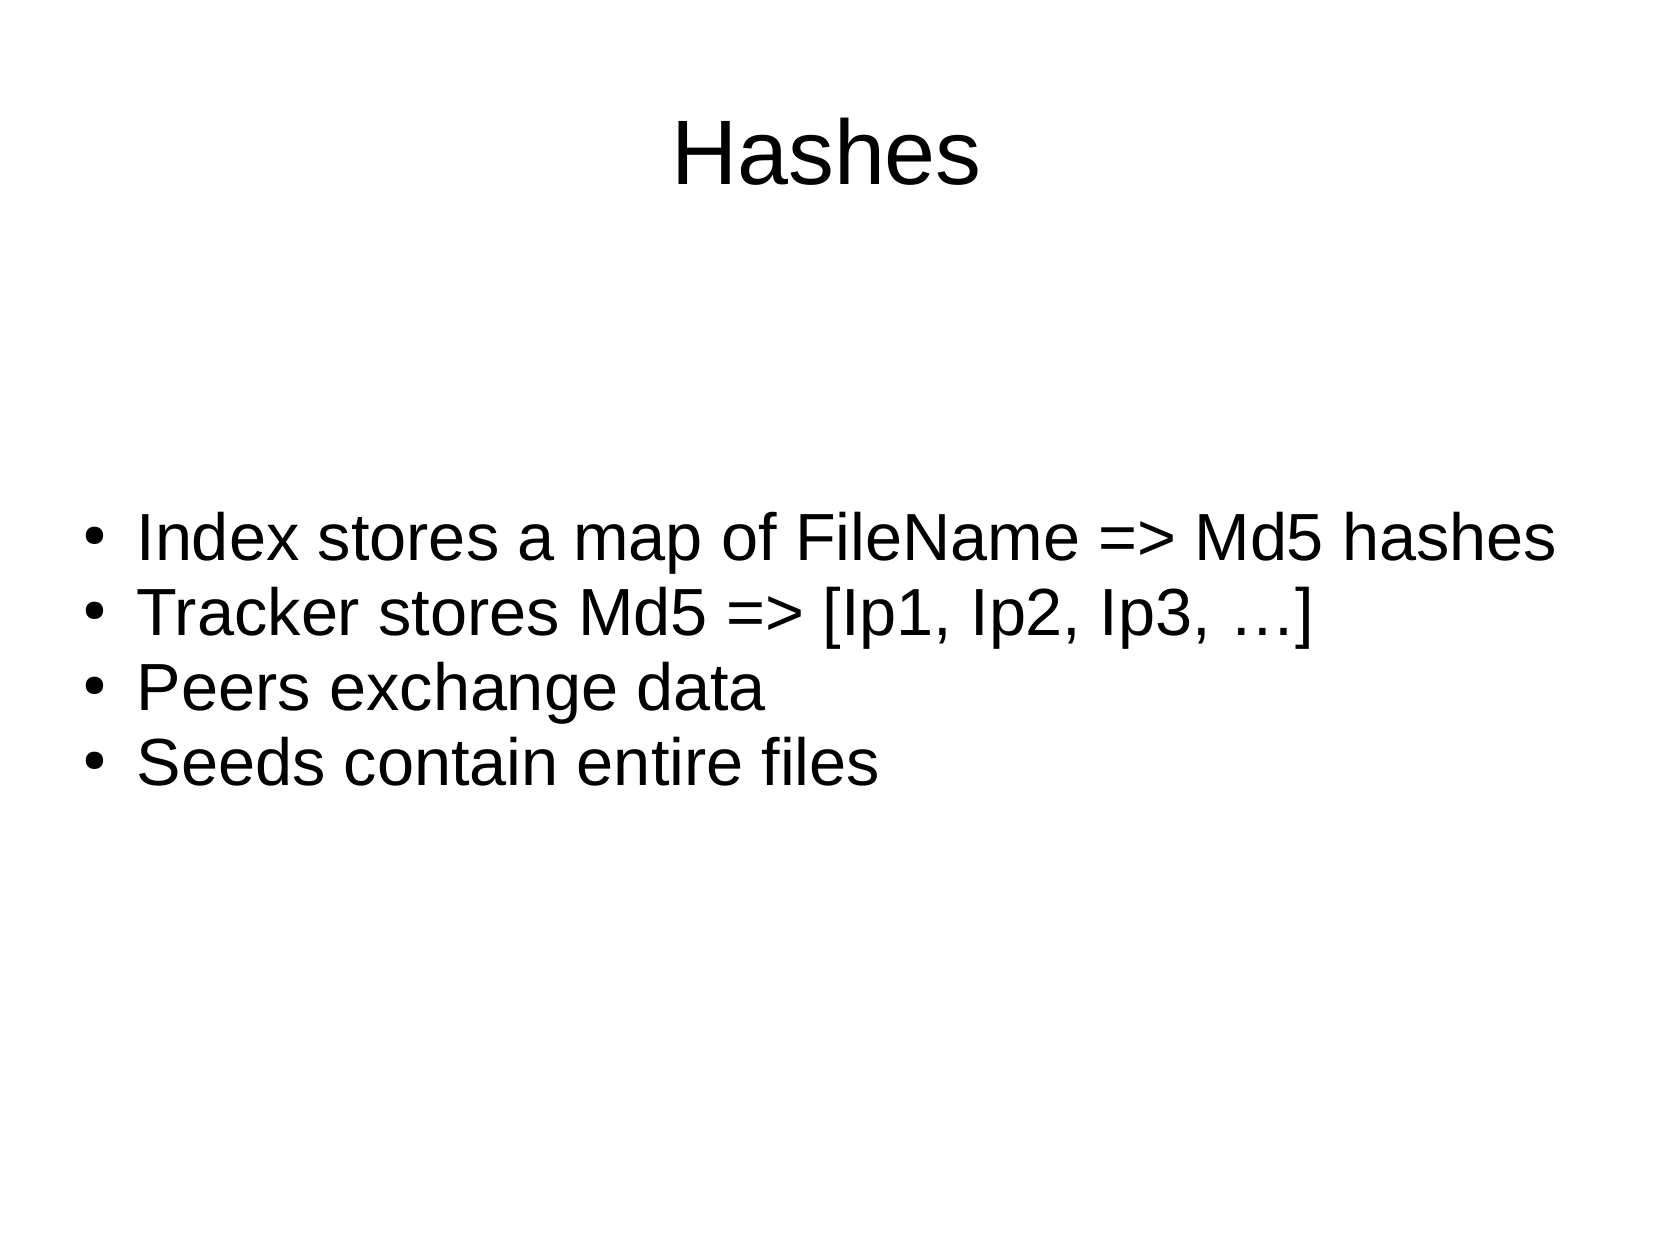

# Hashes
 Index stores a map of FileName => Md5 hashes
 Tracker stores Md5 => [Ip1, Ip2, Ip3, …]
 Peers exchange data
 Seeds contain entire files